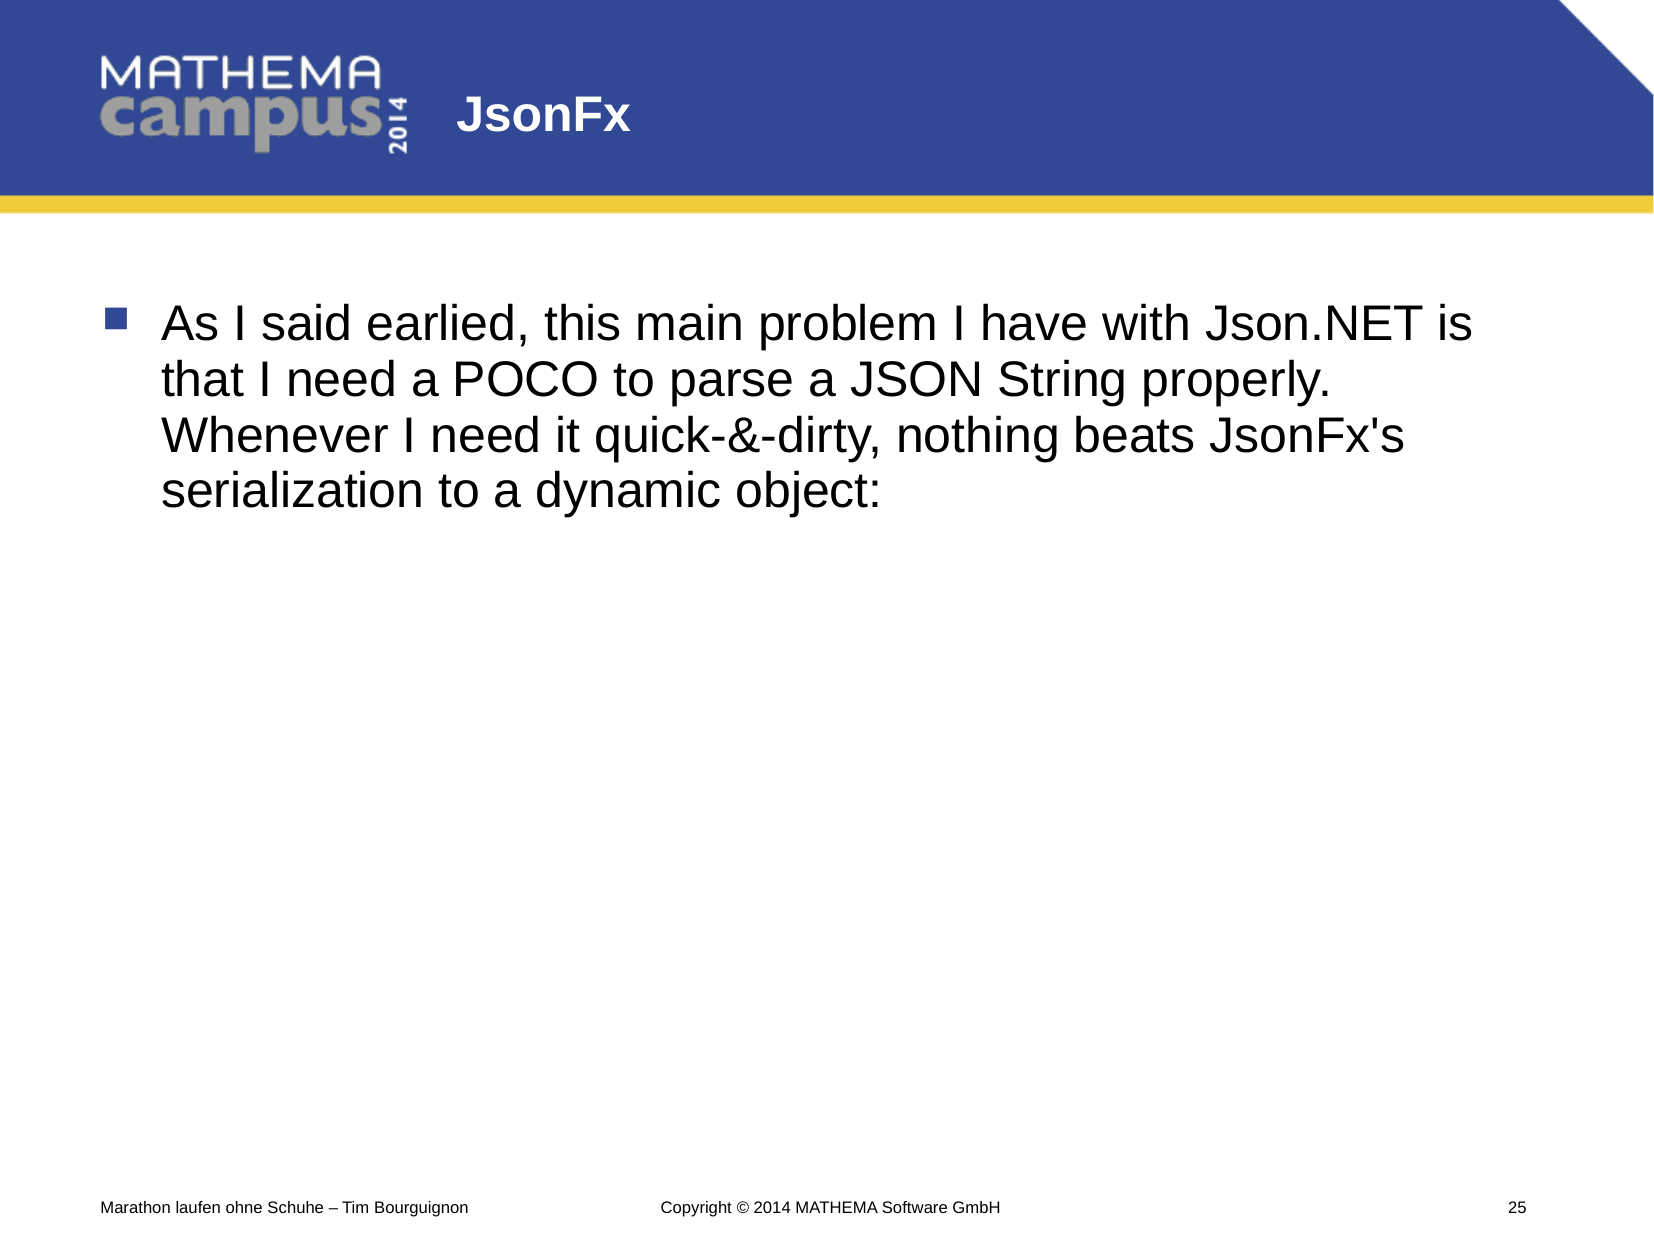

# JsonFx
As I said earlied, this main problem I have with Json.NET is that I need a POCO to parse a JSON String properly. Whenever I need it quick-&-dirty, nothing beats JsonFx's serialization to a dynamic object: